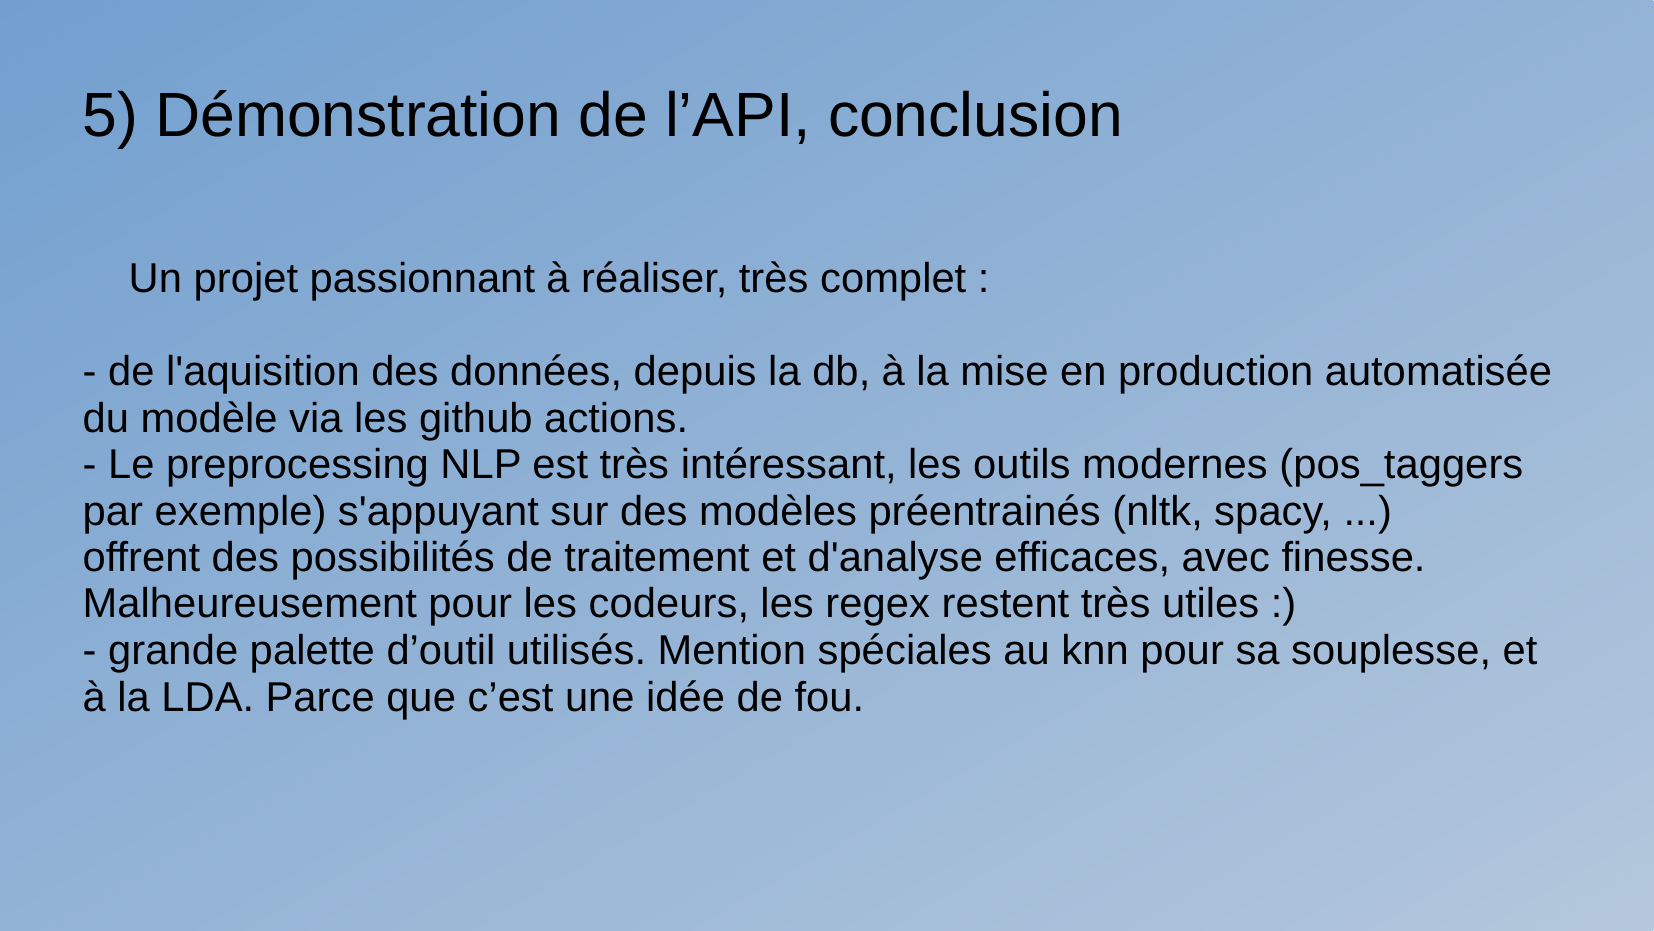

# 5) Démonstration de l’API, conclusion
 Un projet passionnant à réaliser, très complet :
- de l'aquisition des données, depuis la db, à la mise en production automatisée du modèle via les github actions.
- Le preprocessing NLP est très intéressant, les outils modernes (pos_taggers par exemple) s'appuyant sur des modèles préentrainés (nltk, spacy, ...)
offrent des possibilités de traitement et d'analyse efficaces, avec finesse. Malheureusement pour les codeurs, les regex restent très utiles :)
- grande palette d’outil utilisés. Mention spéciales au knn pour sa souplesse, et à la LDA. Parce que c’est une idée de fou.